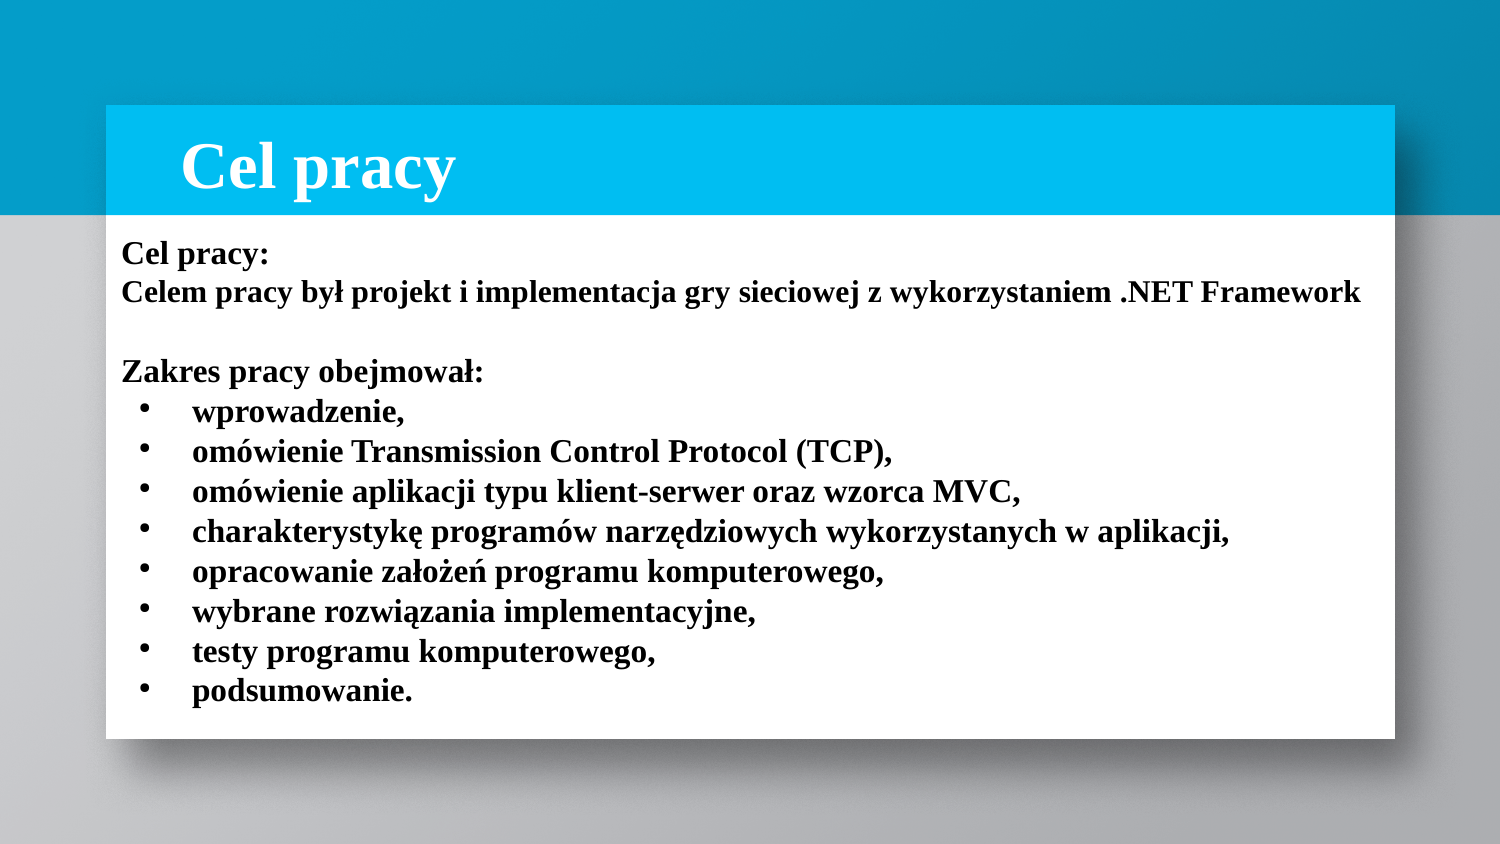

# Cel pracy
Cel pracy:
Celem pracy był projekt i implementacja gry sieciowej z wykorzystaniem .NET Framework
Zakres pracy obejmował:
wprowadzenie,
omówienie Transmission Control Protocol (TCP),
omówienie aplikacji typu klient-serwer oraz wzorca MVC,
charakterystykę programów narzędziowych wykorzystanych w aplikacji,
opracowanie założeń programu komputerowego,
wybrane rozwiązania implementacyjne,
testy programu komputerowego,
podsumowanie.